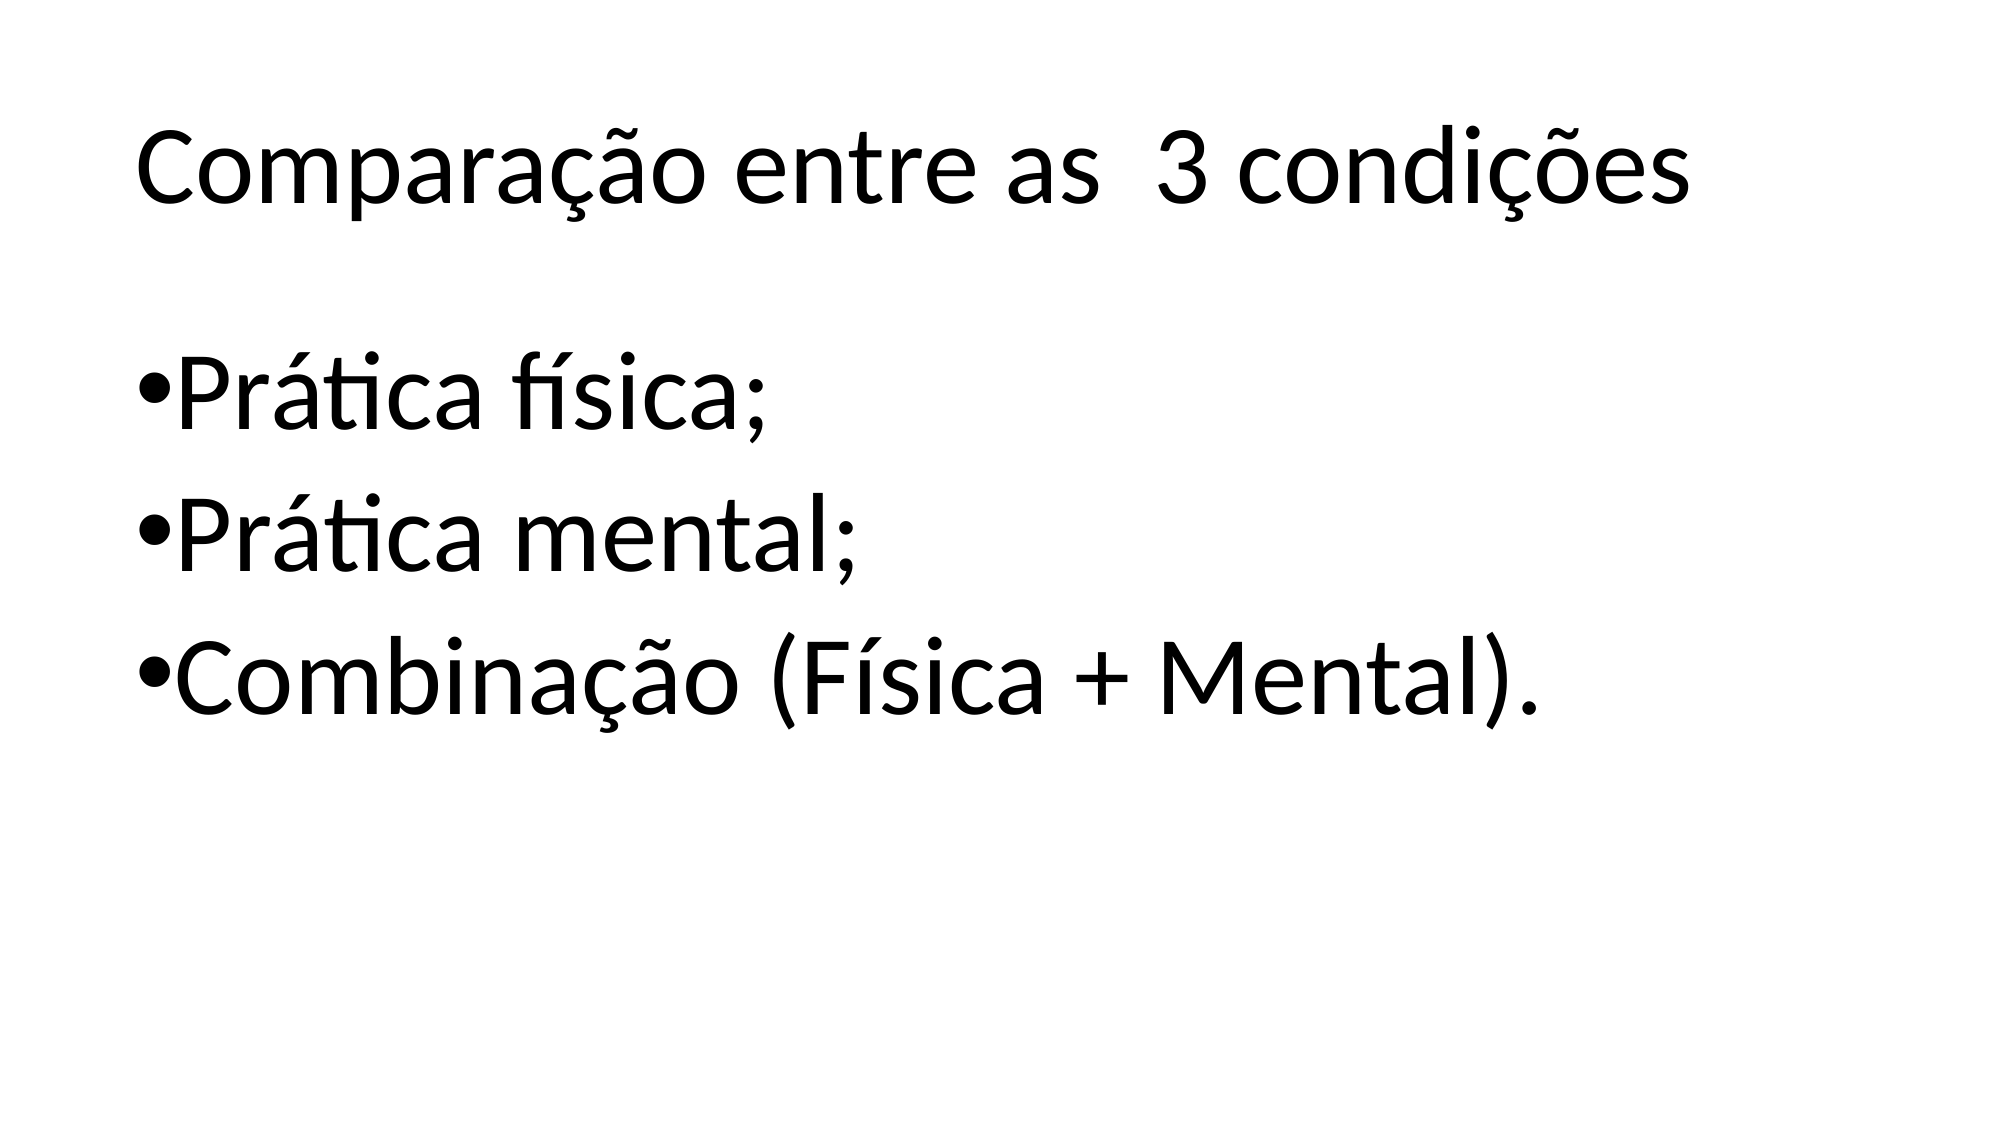

# Comparação entre as 3 condições
Prática física;
Prática mental;
Combinação (Física + Mental).